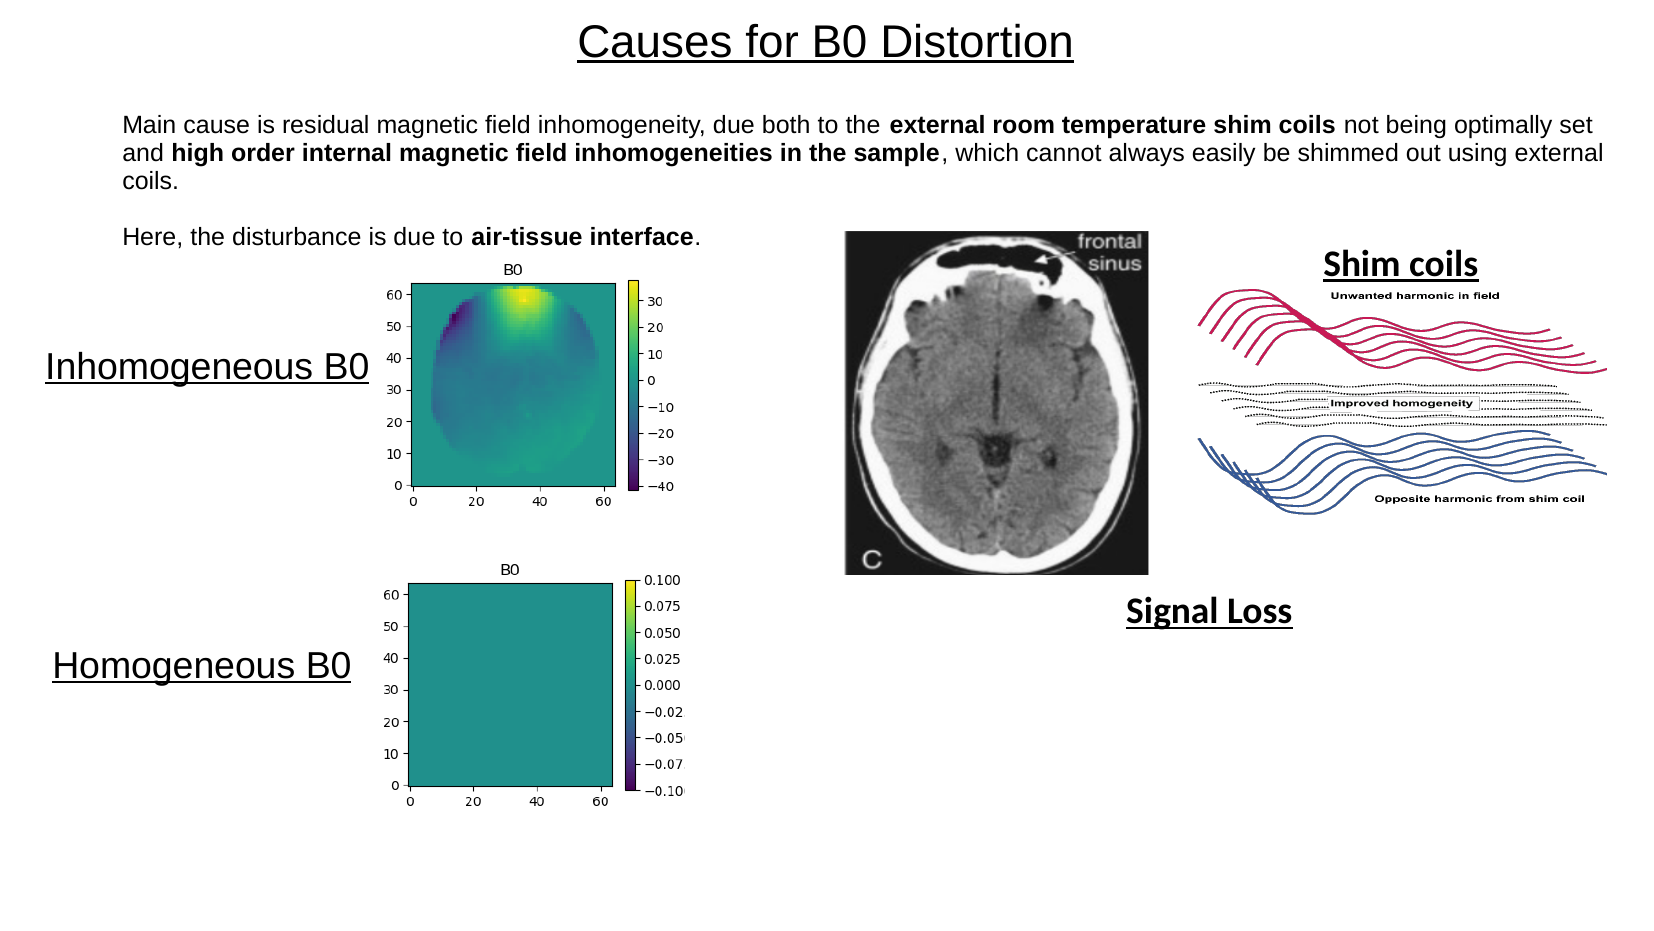

Causes for B0 Distortion
Main cause is residual magnetic field inhomogeneity, due both to the external room temperature shim coils not being optimally set and high order internal magnetic field inhomogeneities in the sample, which cannot always easily be shimmed out using external coils.
Here, the disturbance is due to air-tissue interface.
Shim coils
Inhomogeneous B0
Signal Loss
Homogeneous B0